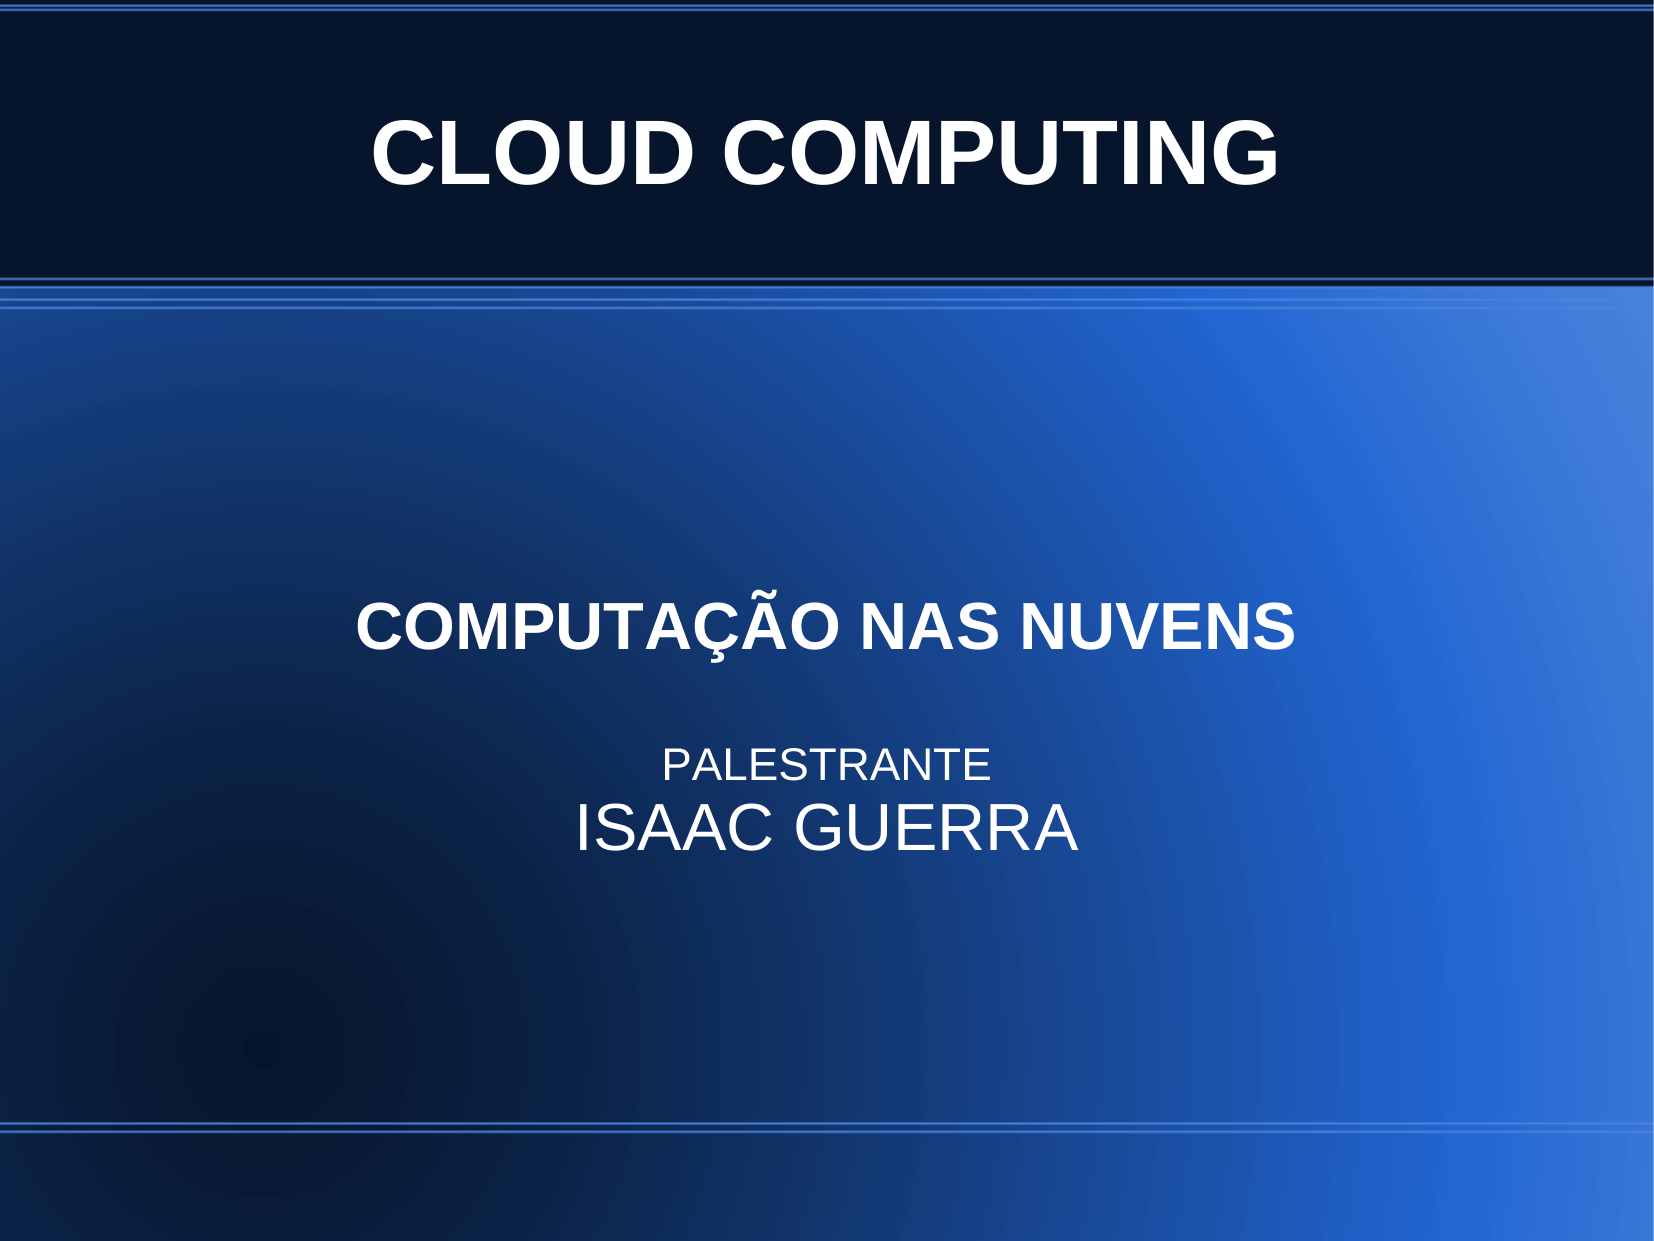

# CLOUD COMPUTING
COMPUTAÇÃO NAS NUVENS
PALESTRANTE
ISAAC GUERRA